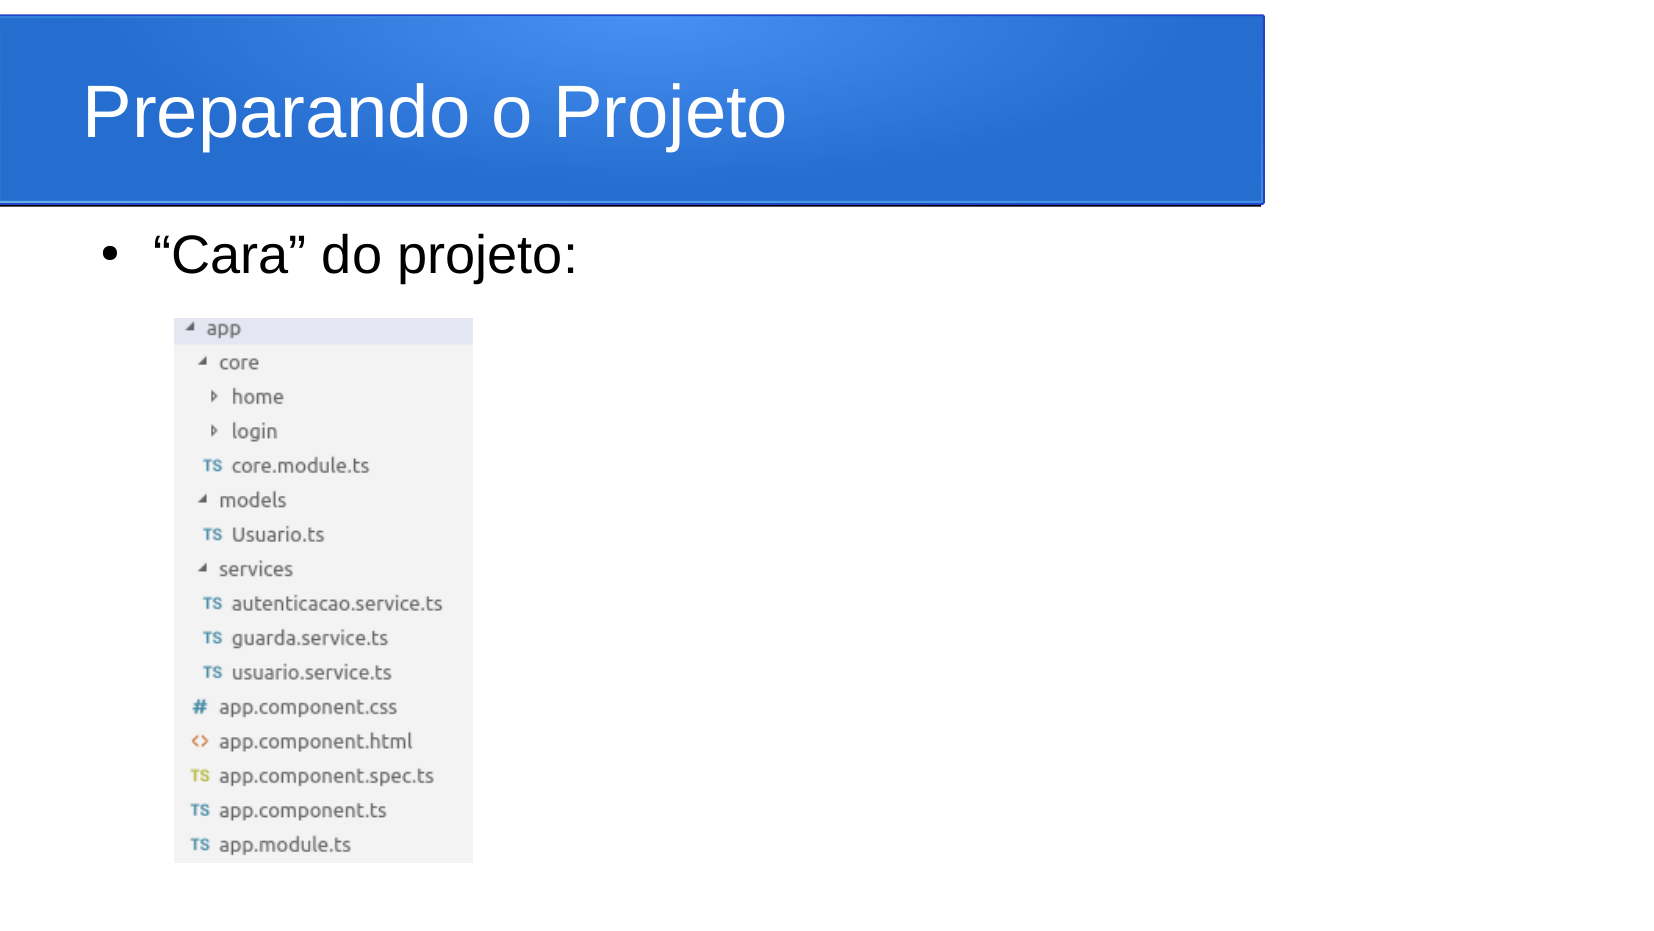

# Preparando o Projeto
“Cara” do projeto: